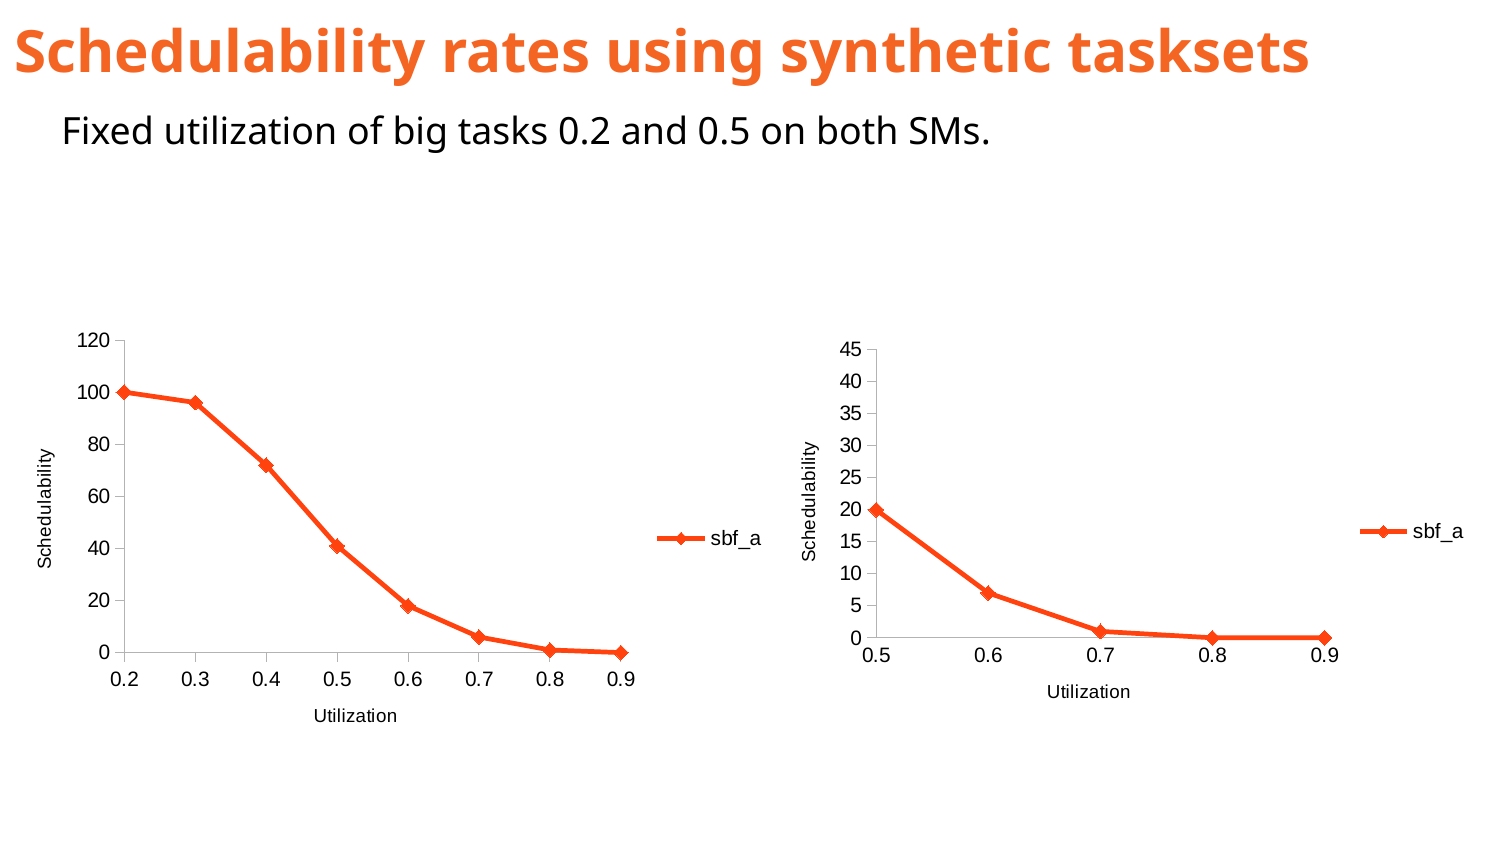

# Schedulability rates using synthetic tasksets
Fixed utilization of big tasks 0.2 and 0.5 on both SMs.
### Chart
| Category | sbf_a |
|---|---|
| 0.2 | 100.0 |
| 0.3 | 96.0 |
| 0.4 | 72.0 |
| 0.5 | 41.0 |
| 0.6 | 18.0 |
| 0.7 | 6.0 |
| 0.8 | 1.0 |
| 0.9 | 0.0 |
### Chart
| Category | sbf_a |
|---|---|
| 0.5 | 20.0 |
| 0.6 | 7.0 |
| 0.7 | 1.0 |
| 0.8 | 0.0 |
| 0.9 | 0.0 |